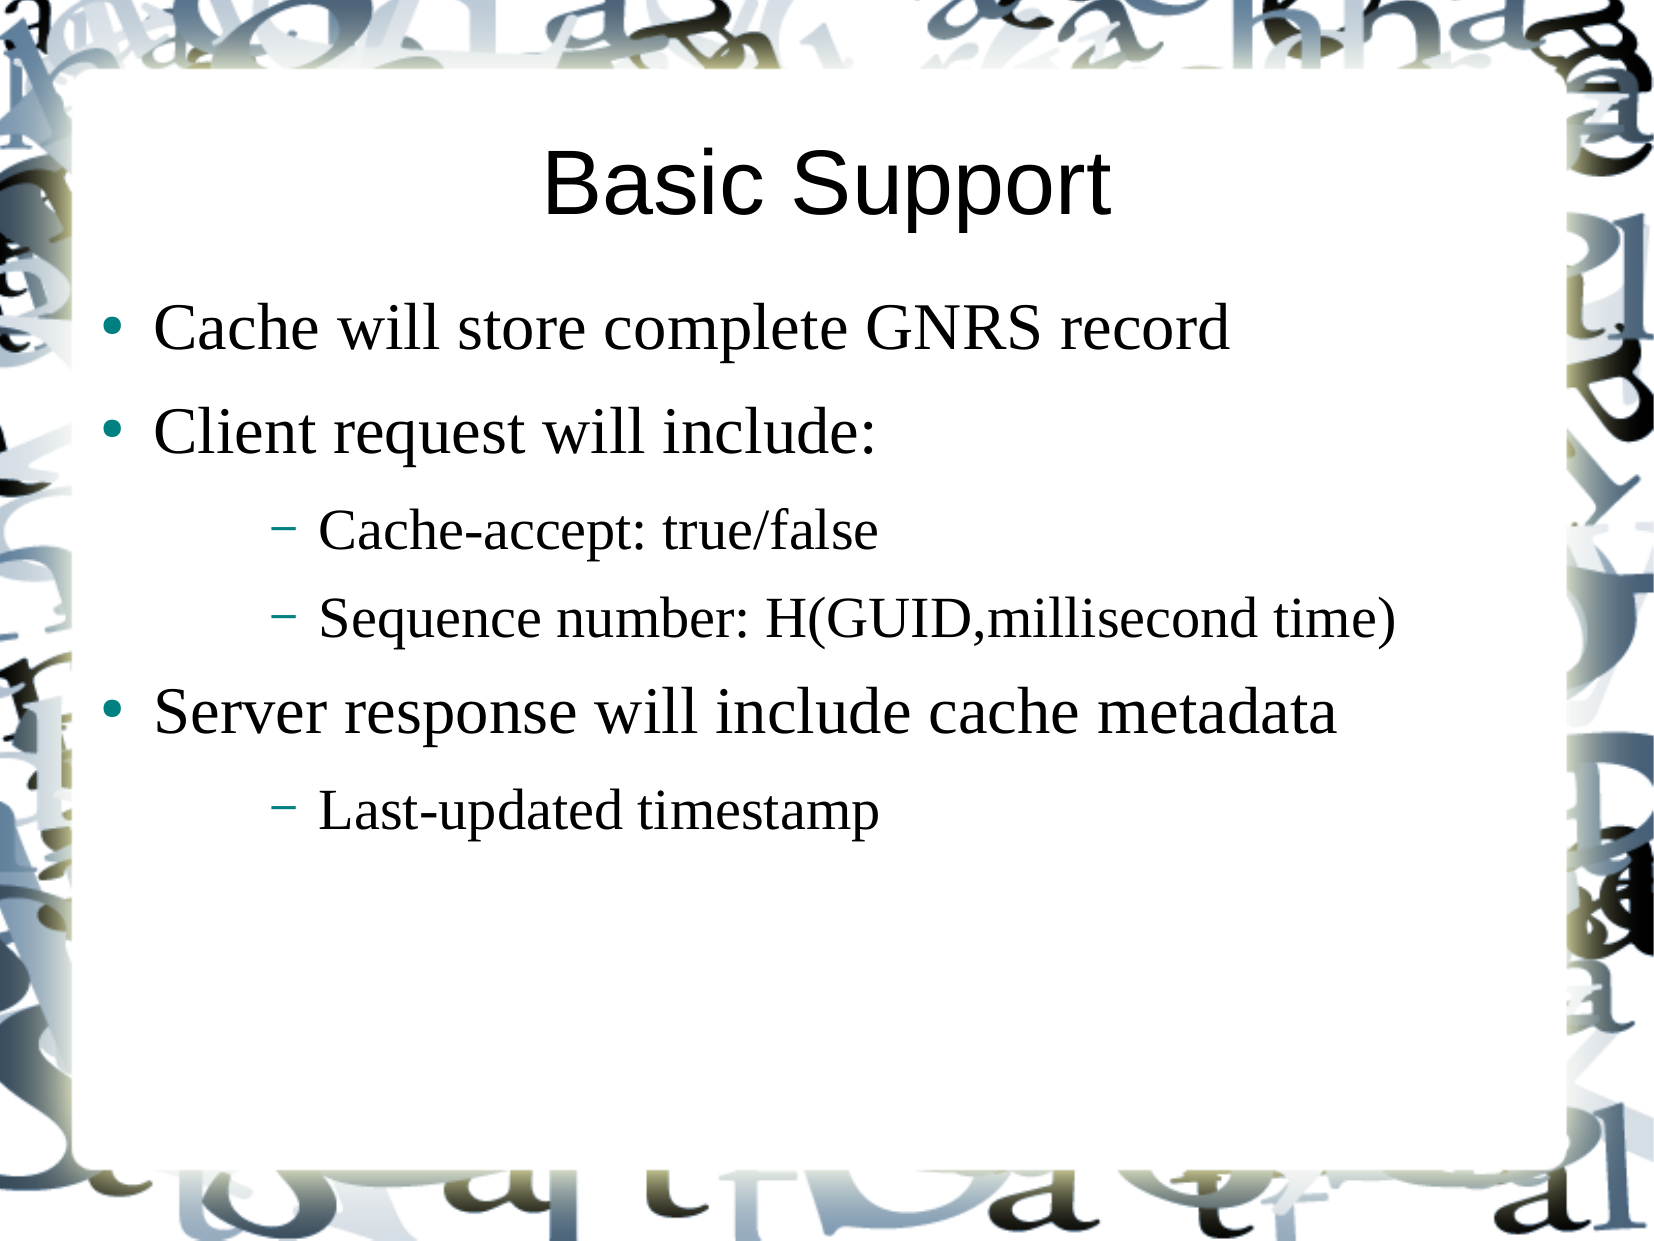

# Basic Support
Cache will store complete GNRS record
Client request will include:
Cache-accept: true/false
Sequence number: H(GUID,millisecond time)
Server response will include cache metadata
Last-updated timestamp